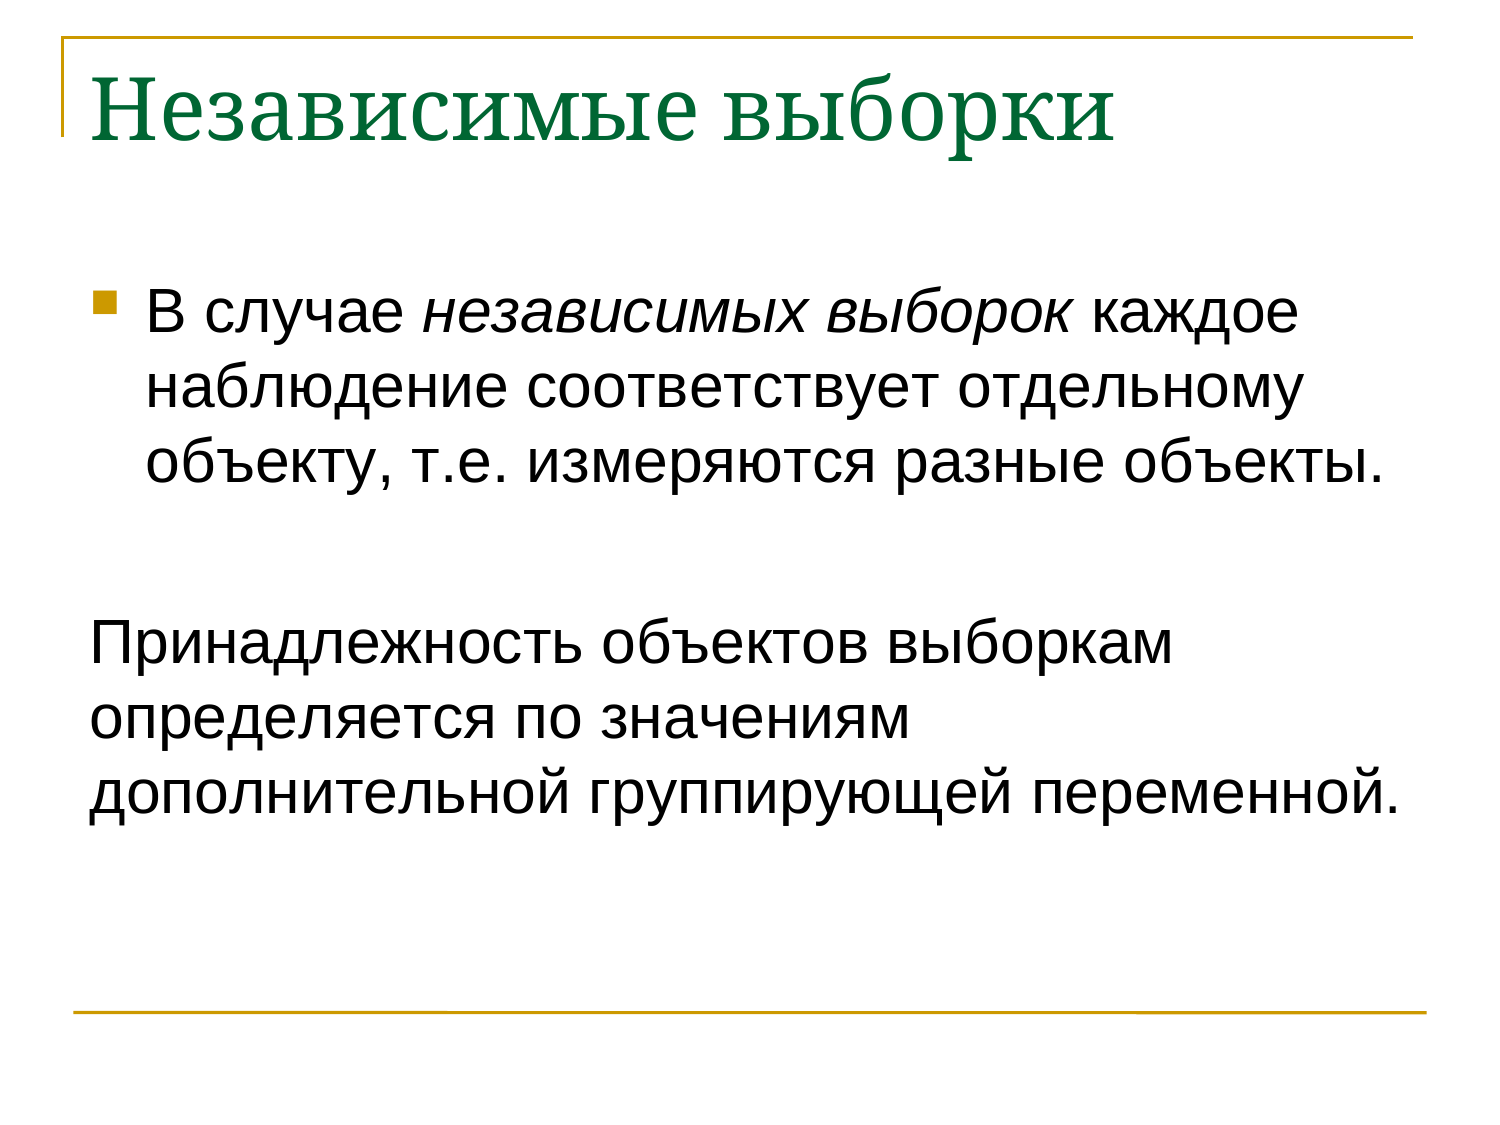

# Независимые выборки
В случае независимых выборок каждое наблюдение соответствует отдельному объекту, т.е. измеряются разные объекты.
Принадлежность объектов выборкам определяется по значениям дополнительной группирующей переменной.